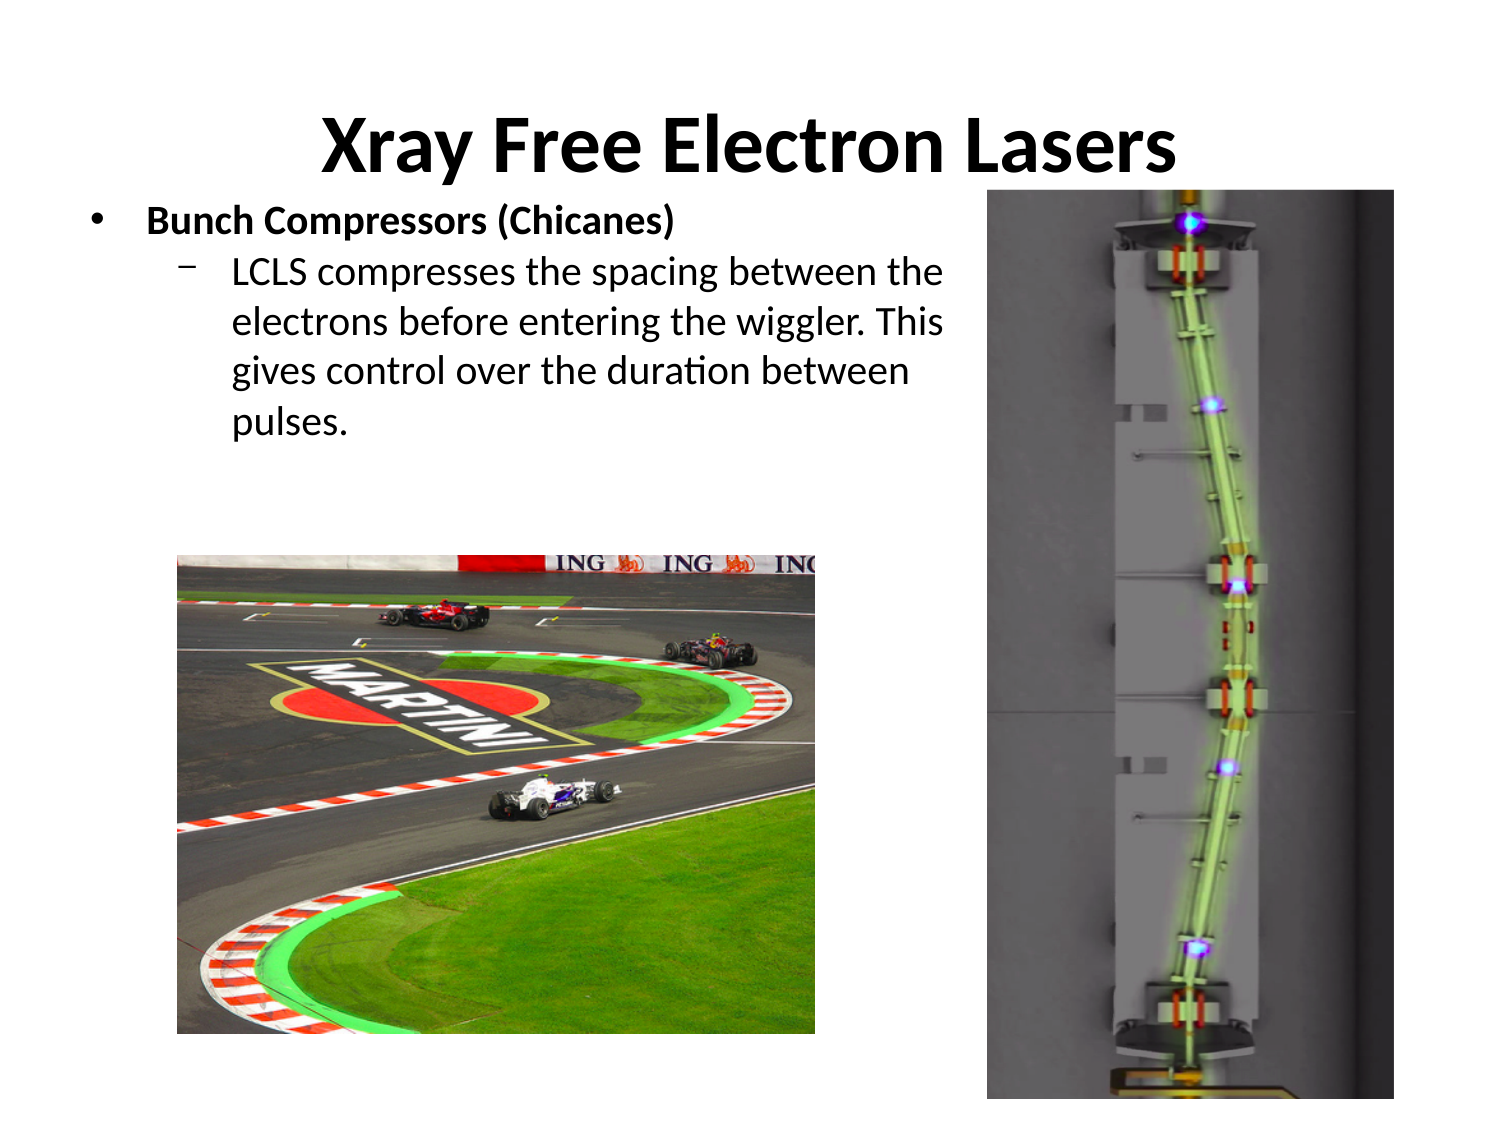

# Xray Free Electron Lasers
Bunch Compressors (Chicanes)
LCLS compresses the spacing between the electrons before entering the wiggler. This gives control over the duration between pulses.